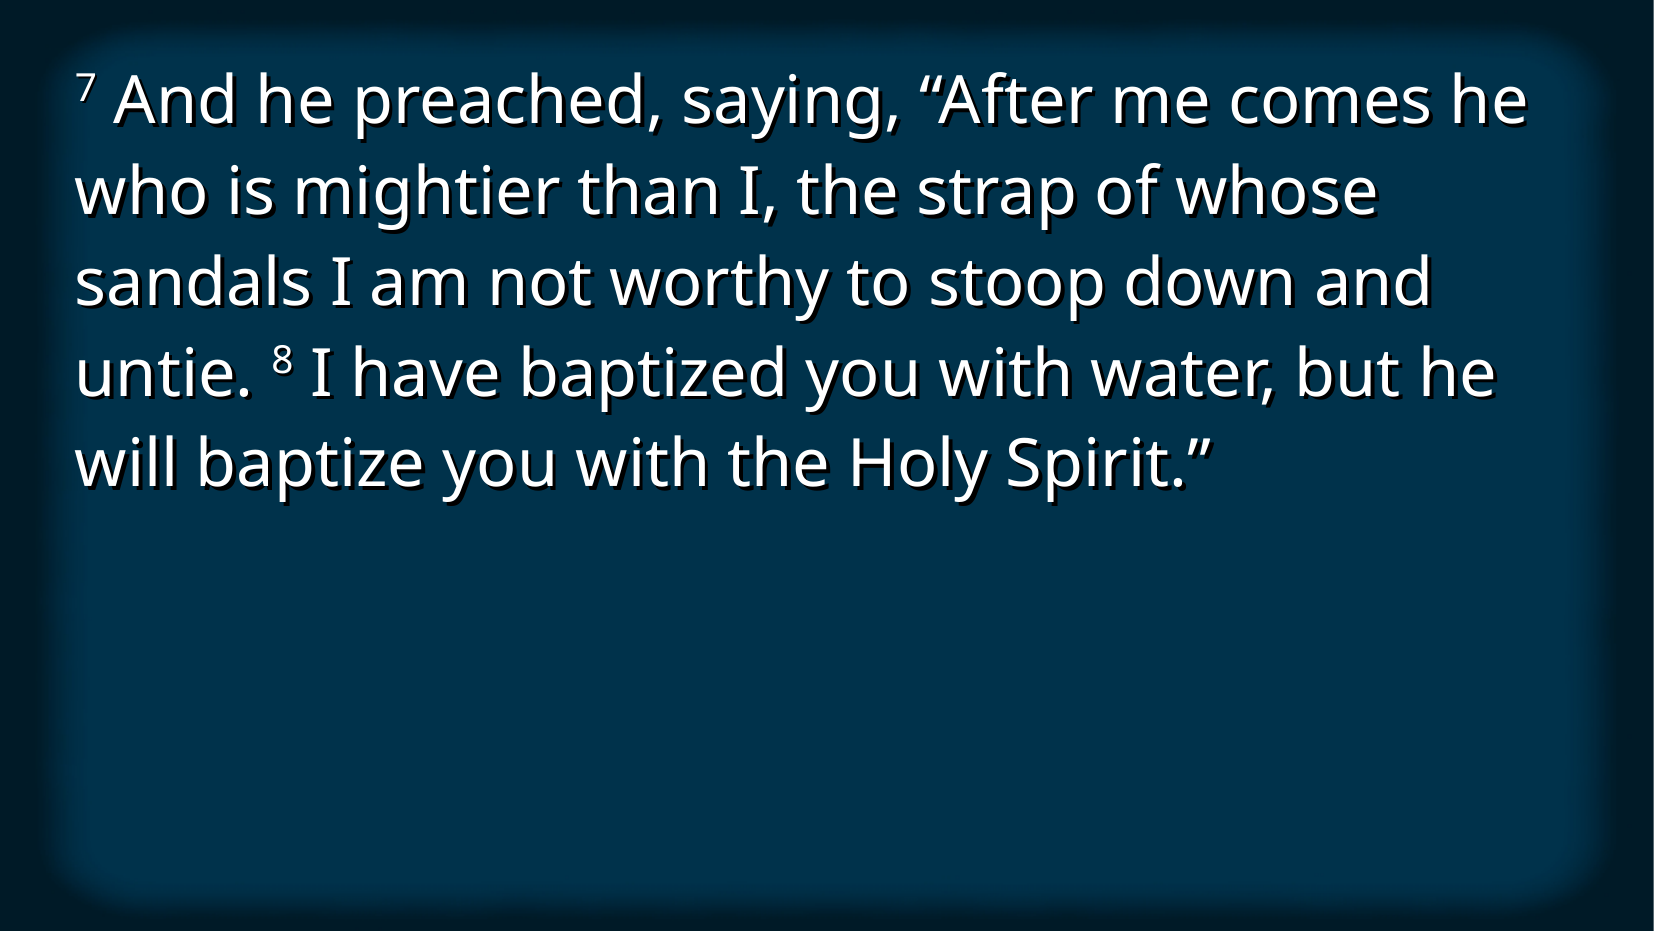

7 And he preached, saying, “After me comes he who is mightier than I, the strap of whose sandals I am not worthy to stoop down and untie. 8 I have baptized you with water, but he will baptize you with the Holy Spirit.”